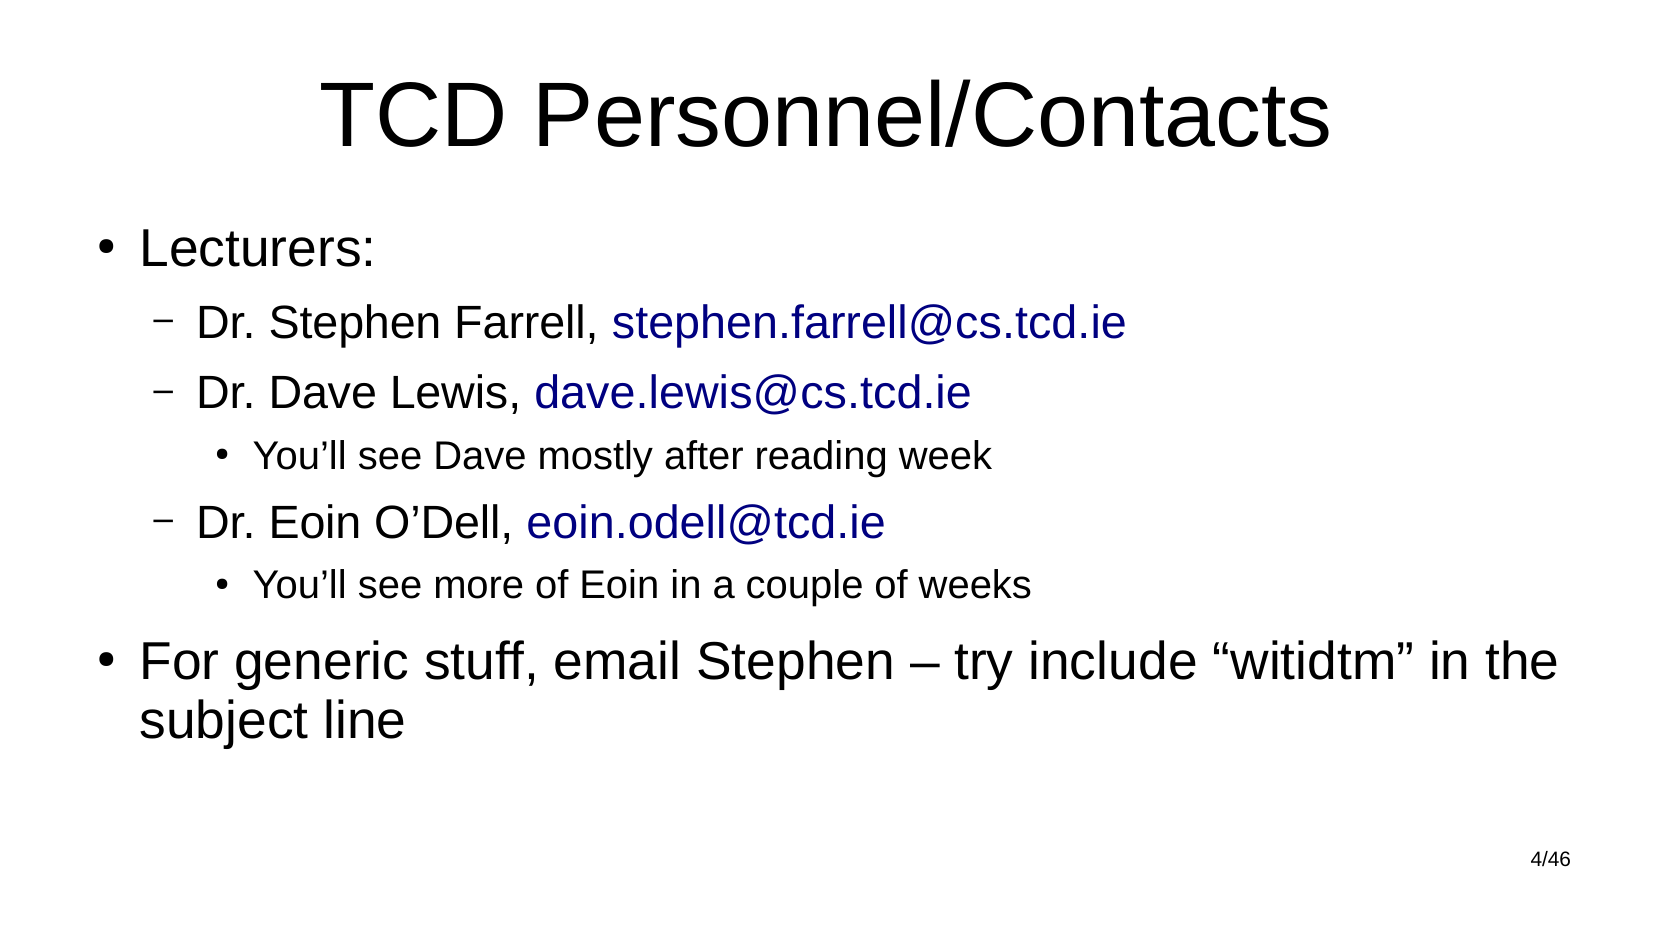

# TCD Personnel/Contacts
Lecturers:
Dr. Stephen Farrell, stephen.farrell@cs.tcd.ie
Dr. Dave Lewis, dave.lewis@cs.tcd.ie
You’ll see Dave mostly after reading week
Dr. Eoin O’Dell, eoin.odell@tcd.ie
You’ll see more of Eoin in a couple of weeks
For generic stuff, email Stephen – try include “witidtm” in the subject line
4